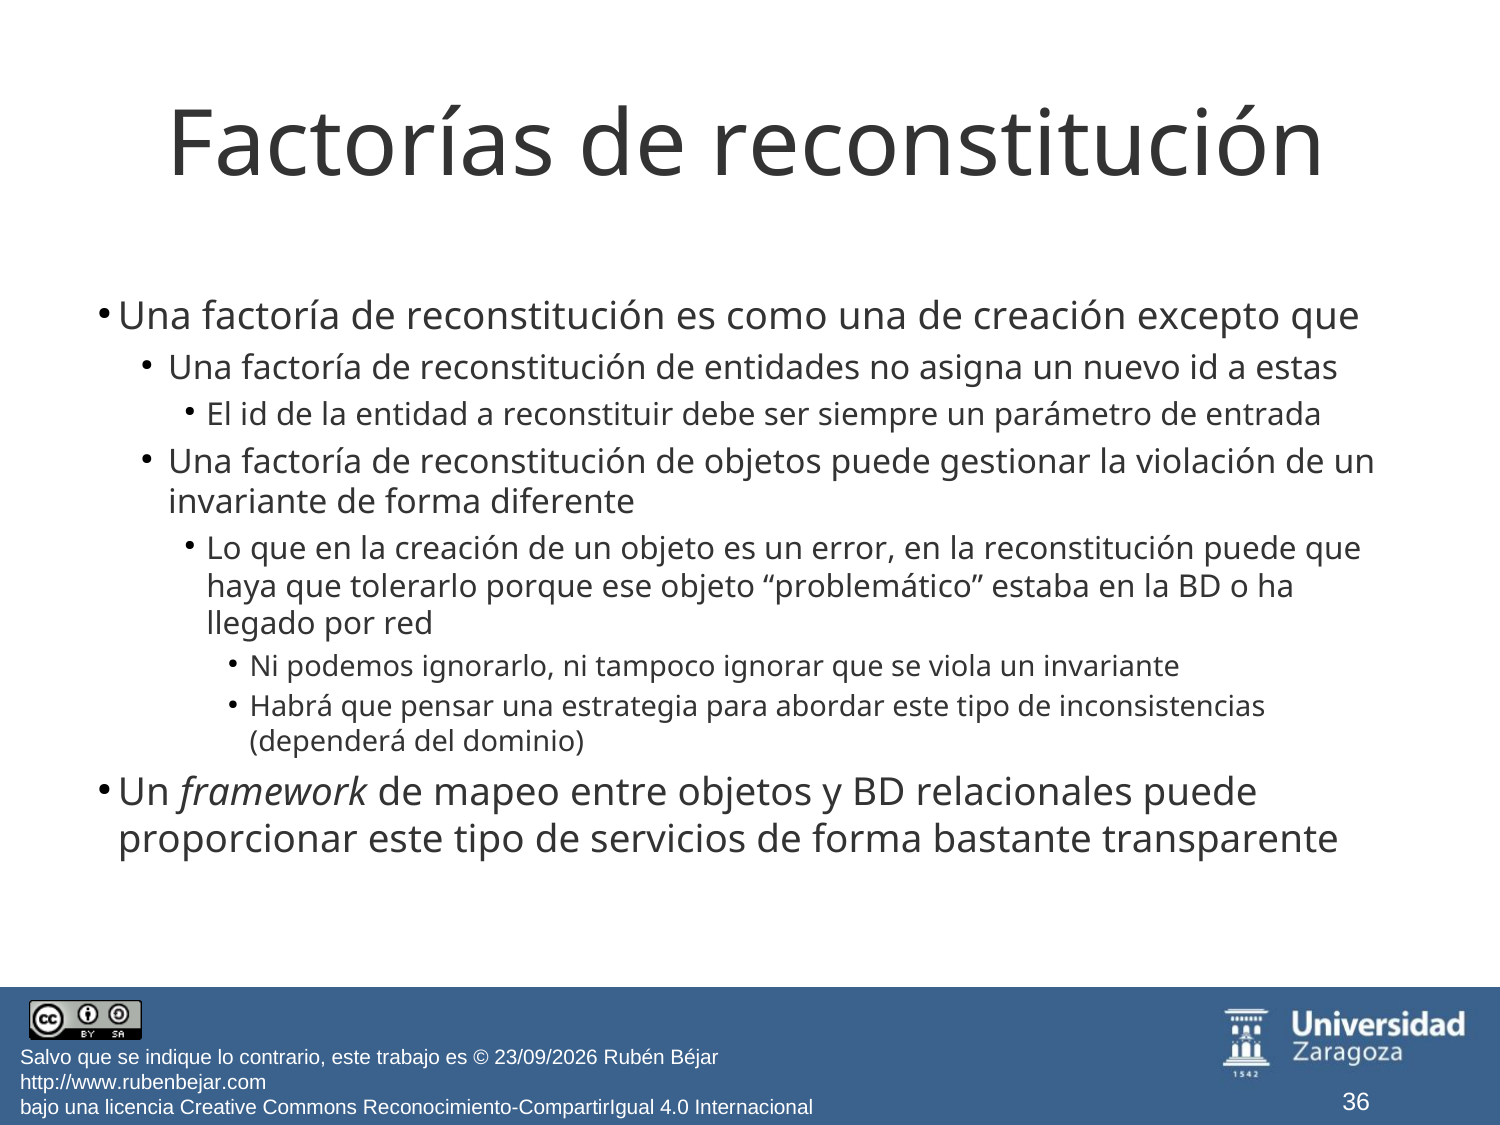

# Factorías de reconstitución
Una factoría de reconstitución es como una de creación excepto que
Una factoría de reconstitución de entidades no asigna un nuevo id a estas
El id de la entidad a reconstituir debe ser siempre un parámetro de entrada
Una factoría de reconstitución de objetos puede gestionar la violación de un invariante de forma diferente
Lo que en la creación de un objeto es un error, en la reconstitución puede que haya que tolerarlo porque ese objeto “problemático” estaba en la BD o ha llegado por red
Ni podemos ignorarlo, ni tampoco ignorar que se viola un invariante
Habrá que pensar una estrategia para abordar este tipo de inconsistencias (dependerá del dominio)
Un framework de mapeo entre objetos y BD relacionales puede proporcionar este tipo de servicios de forma bastante transparente